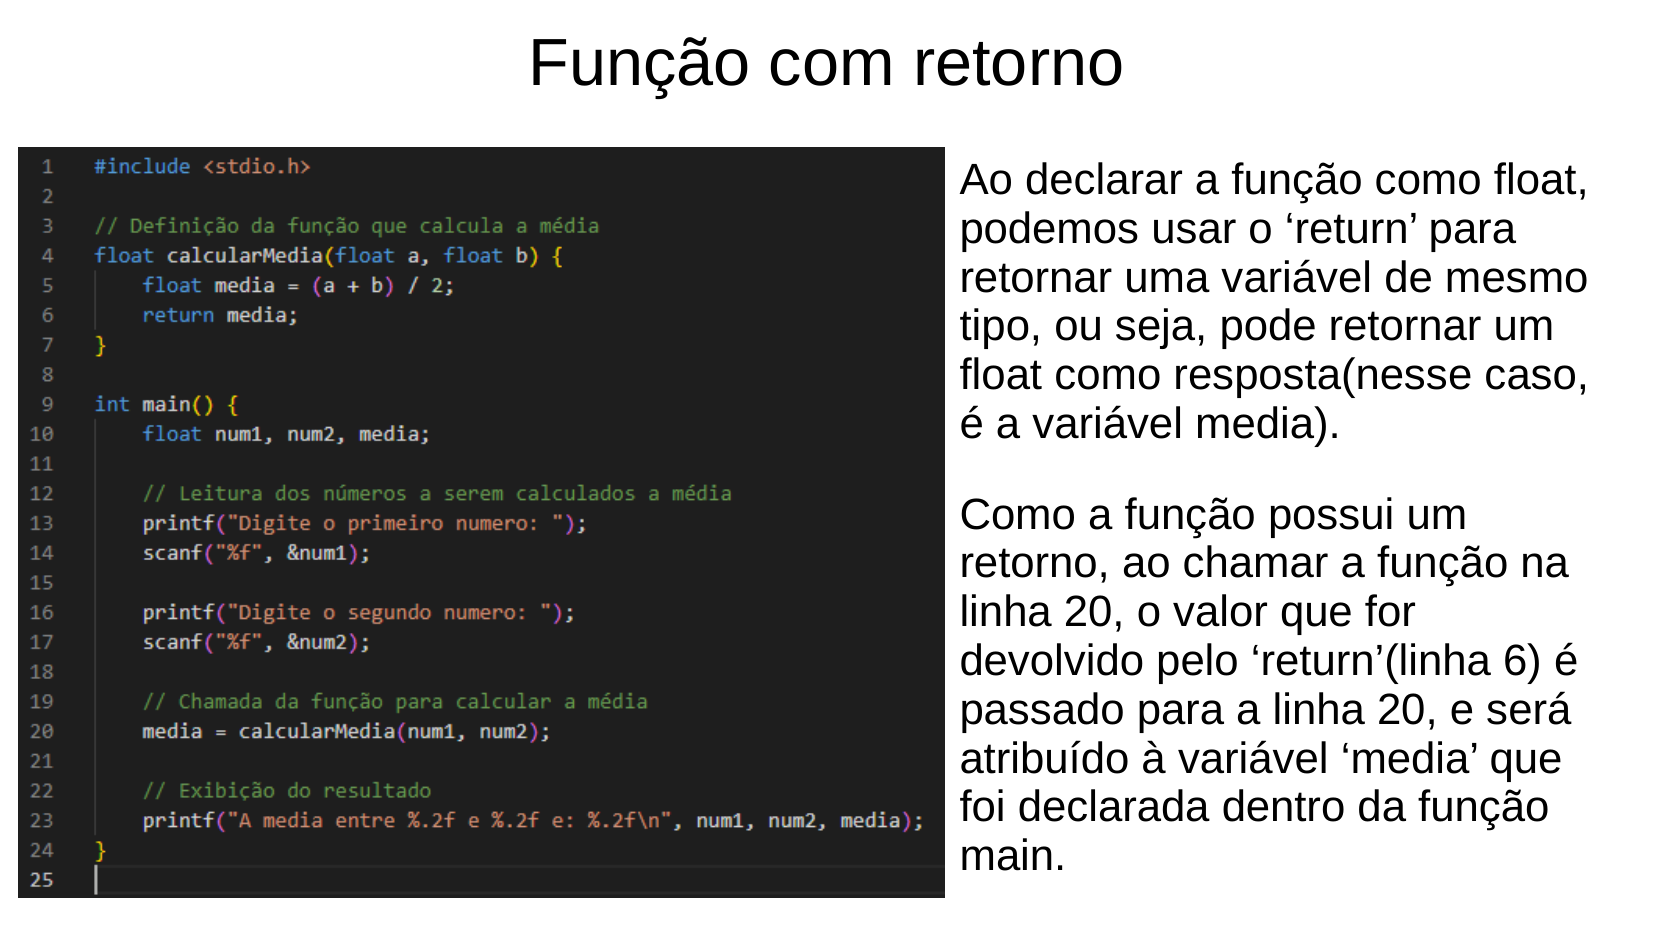

# Função com retorno
Ao declarar a função como float, podemos usar o ‘return’ para retornar uma variável de mesmo tipo, ou seja, pode retornar um float como resposta(nesse caso, é a variável media).
Como a função possui um retorno, ao chamar a função na linha 20, o valor que for devolvido pelo ‘return’(linha 6) é passado para a linha 20, e será atribuído à variável ‘media’ que foi declarada dentro da função main.